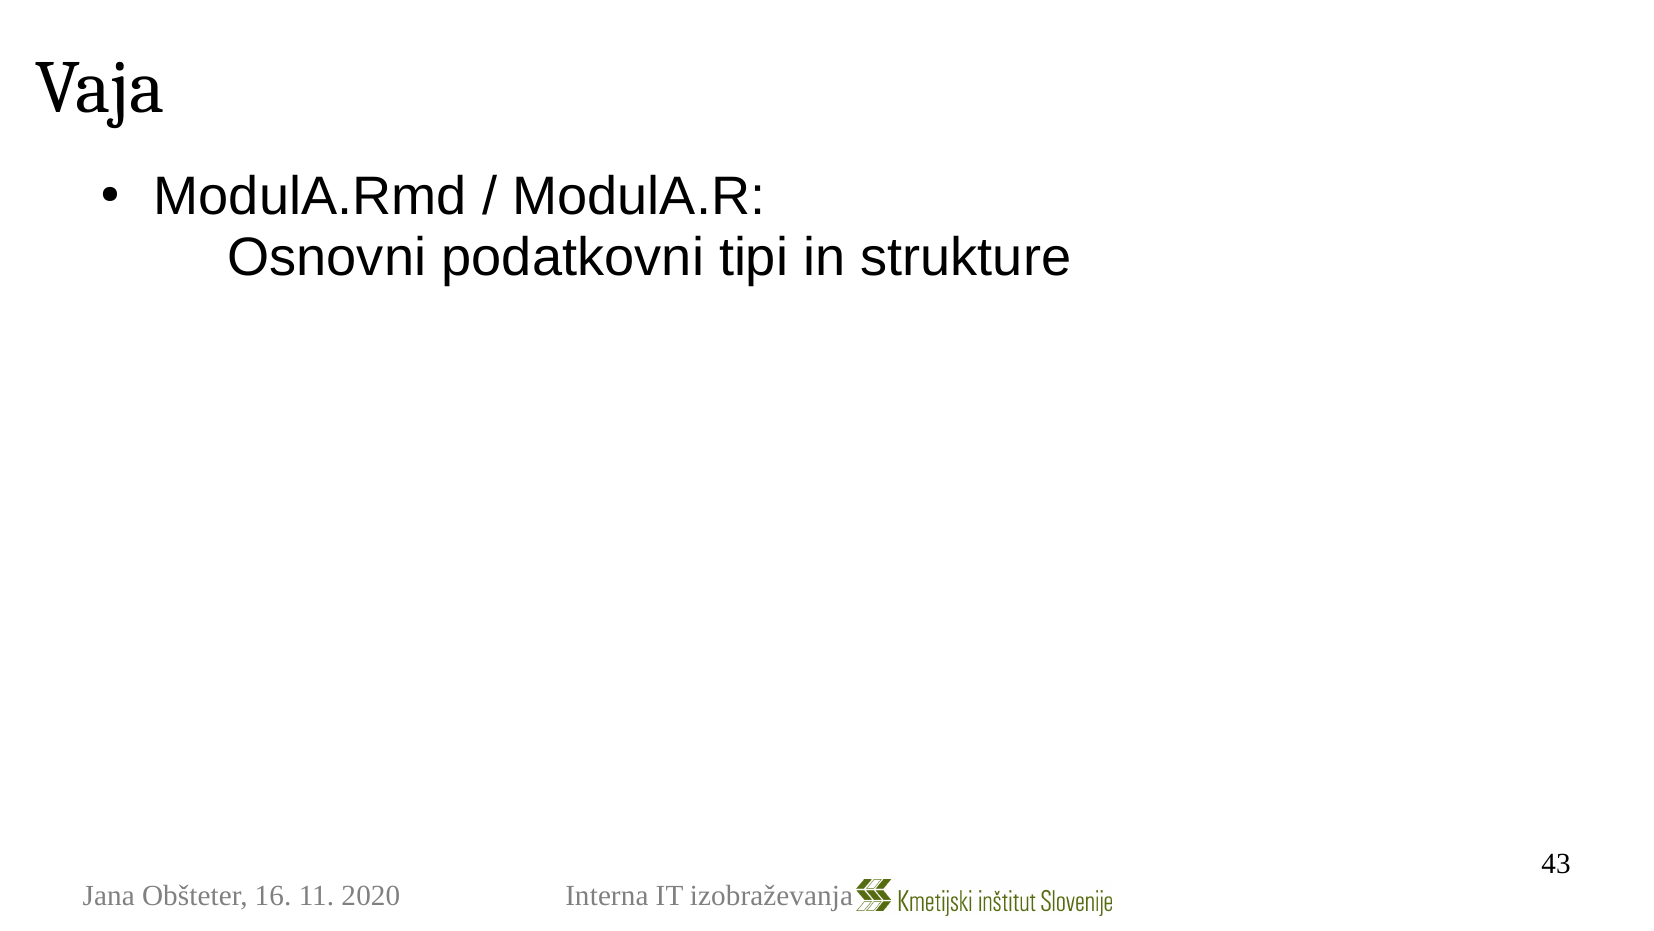

# Vaja
ModulA.Rmd / ModulA.R:
	Osnovni podatkovni tipi in strukture
43